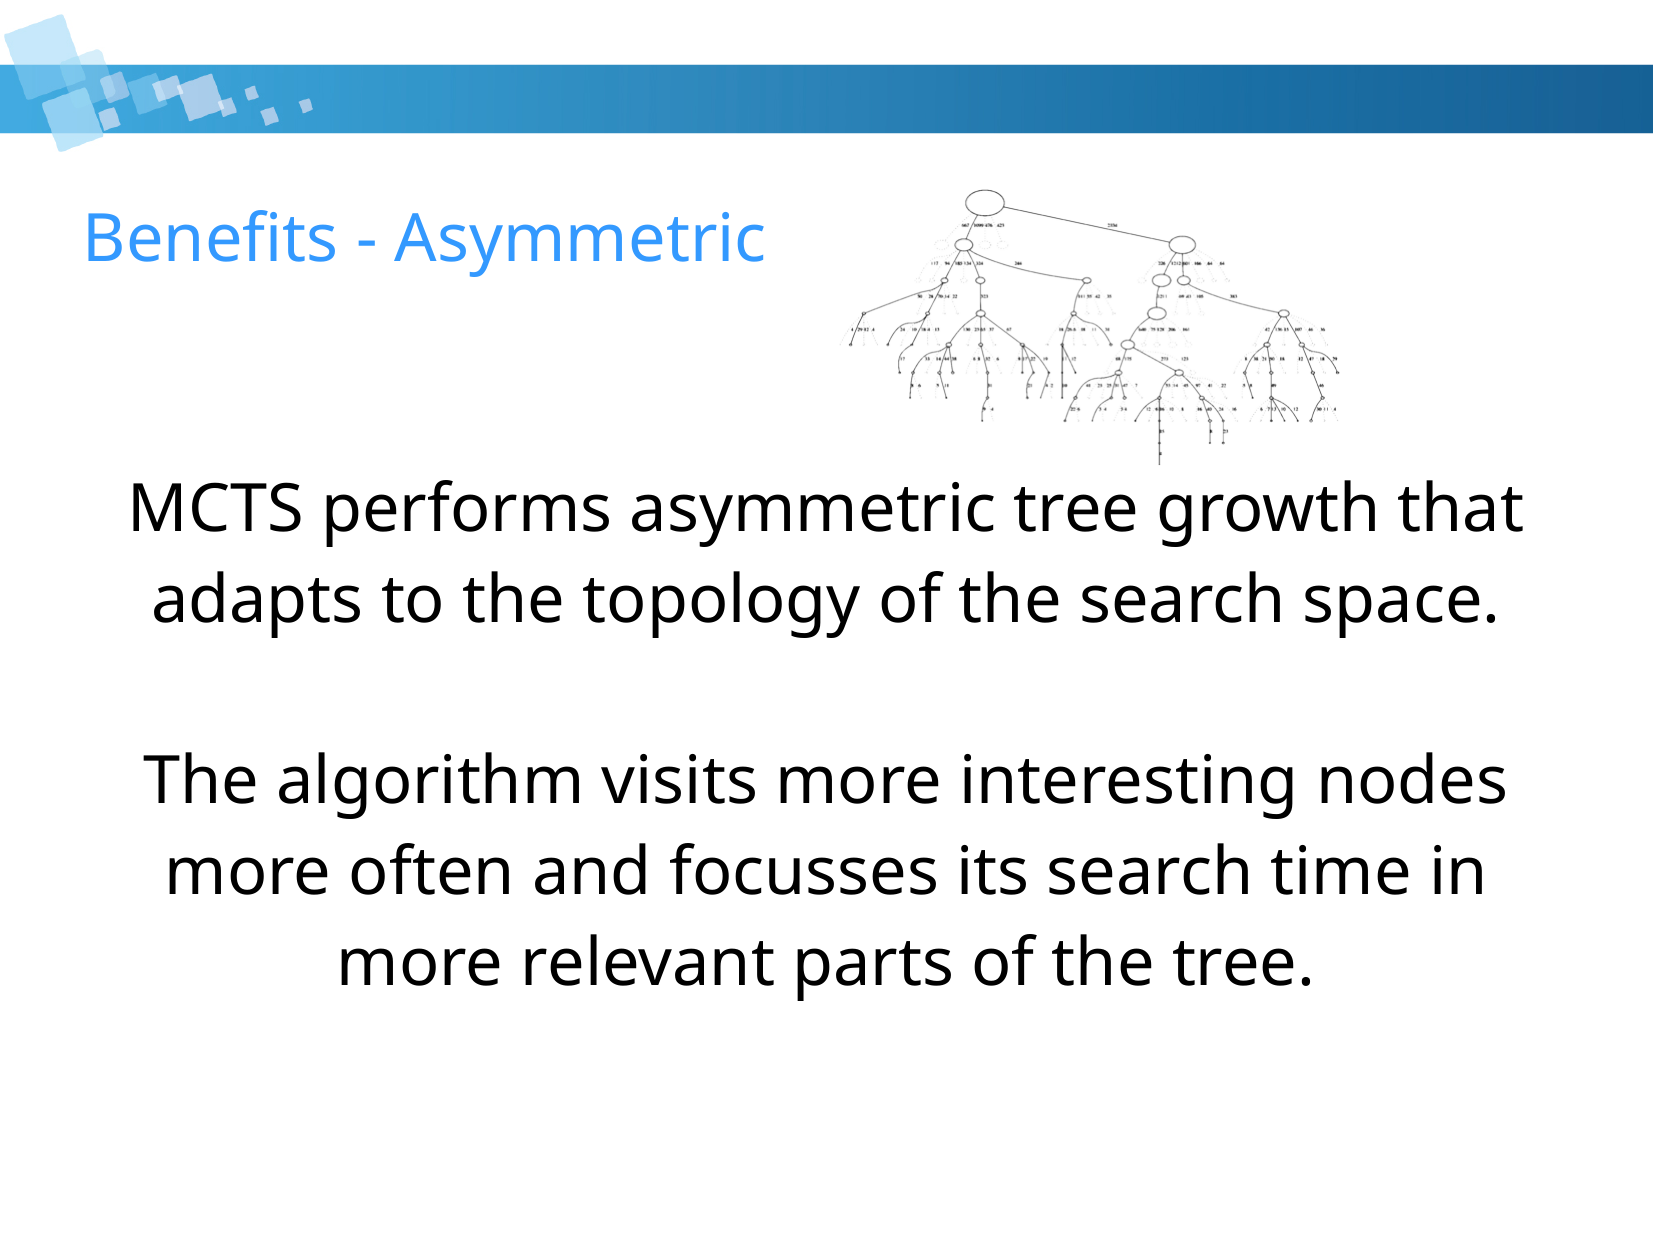

# Benefits - Asymmetric
MCTS performs asymmetric tree growth that adapts to the topology of the search space.
The algorithm visits more interesting nodes more often and focusses its search time in more relevant parts of the tree.